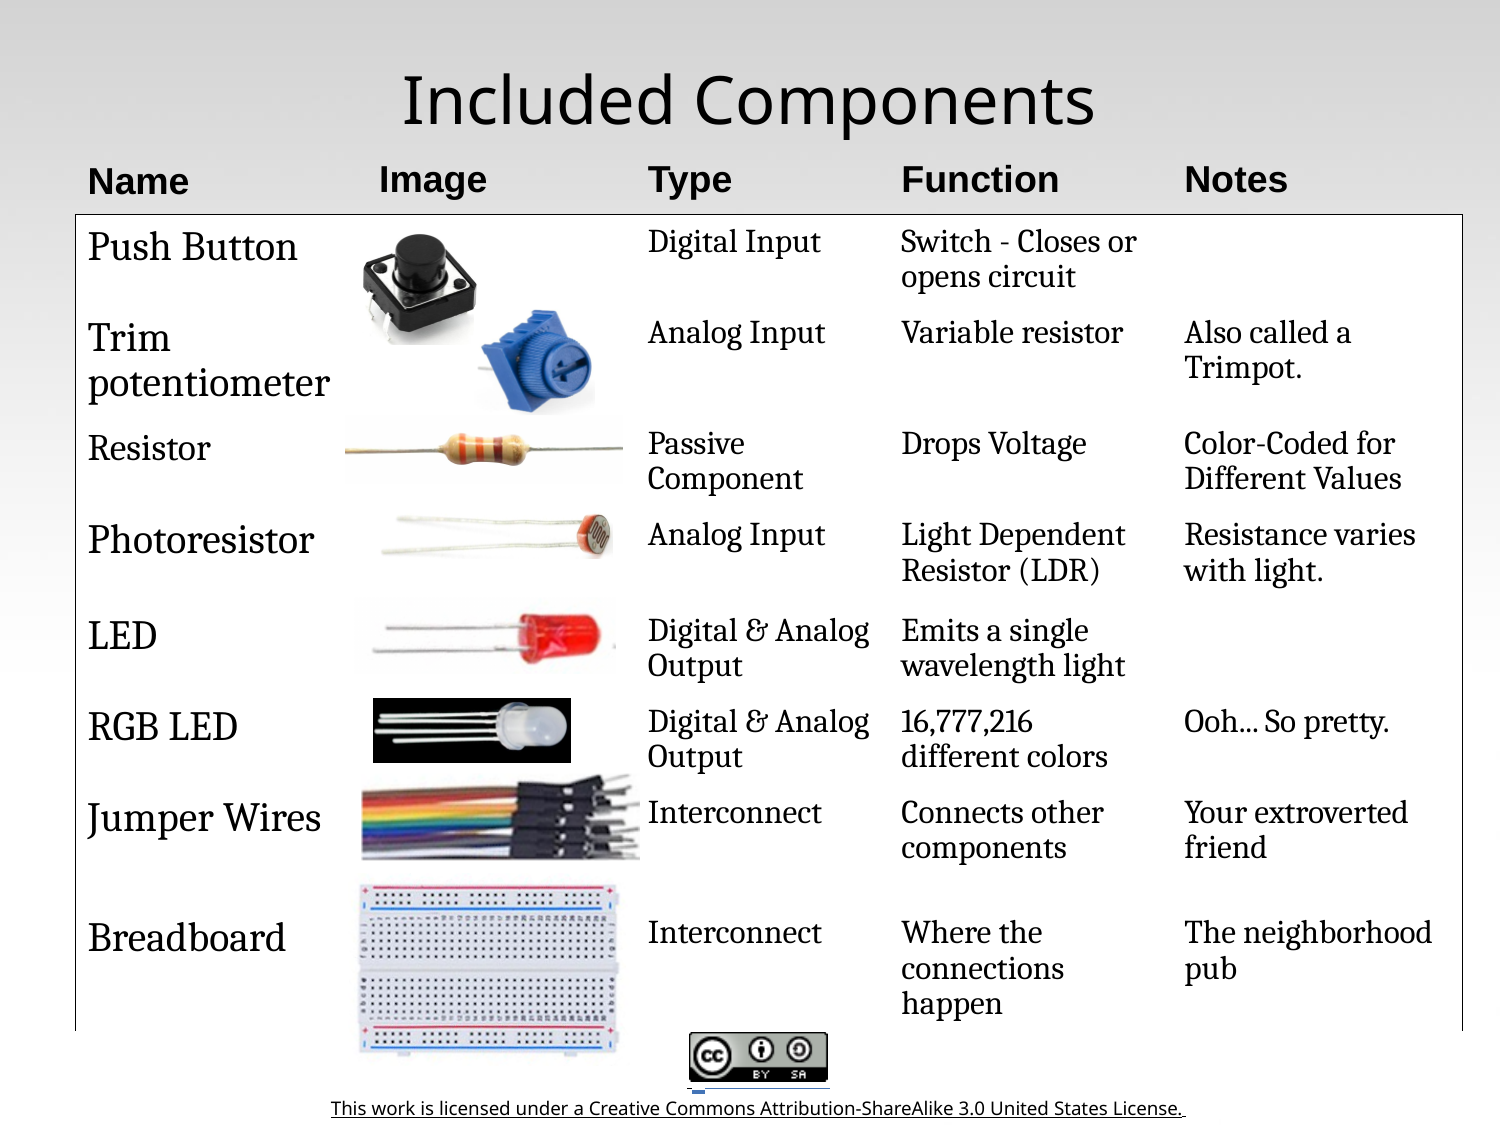

# Included Components
| Name | Image | Type | Function | Notes |
| --- | --- | --- | --- | --- |
| Push Button | | Digital Input | Switch - Closes or opens circuit | |
| --- | --- | --- | --- | --- |
| Trim potentiometer | | Analog Input | Variable resistor | Also called a Trimpot. |
| Resistor | | Passive Component | Drops Voltage | Color-Coded for Different Values |
| Photoresistor | | Analog Input | Light Dependent Resistor (LDR) | Resistance varies with light. |
| LED | | Digital & Analog Output | Emits a single wavelength light | |
| RGB LED | | Digital & Analog Output | 16,777,216 different colors | Ooh... So pretty. |
| Jumper Wires | | Interconnect | Connects other components | Your extroverted friend |
| Breadboard | | Interconnect | Where the connections happen | The neighborhood pub |